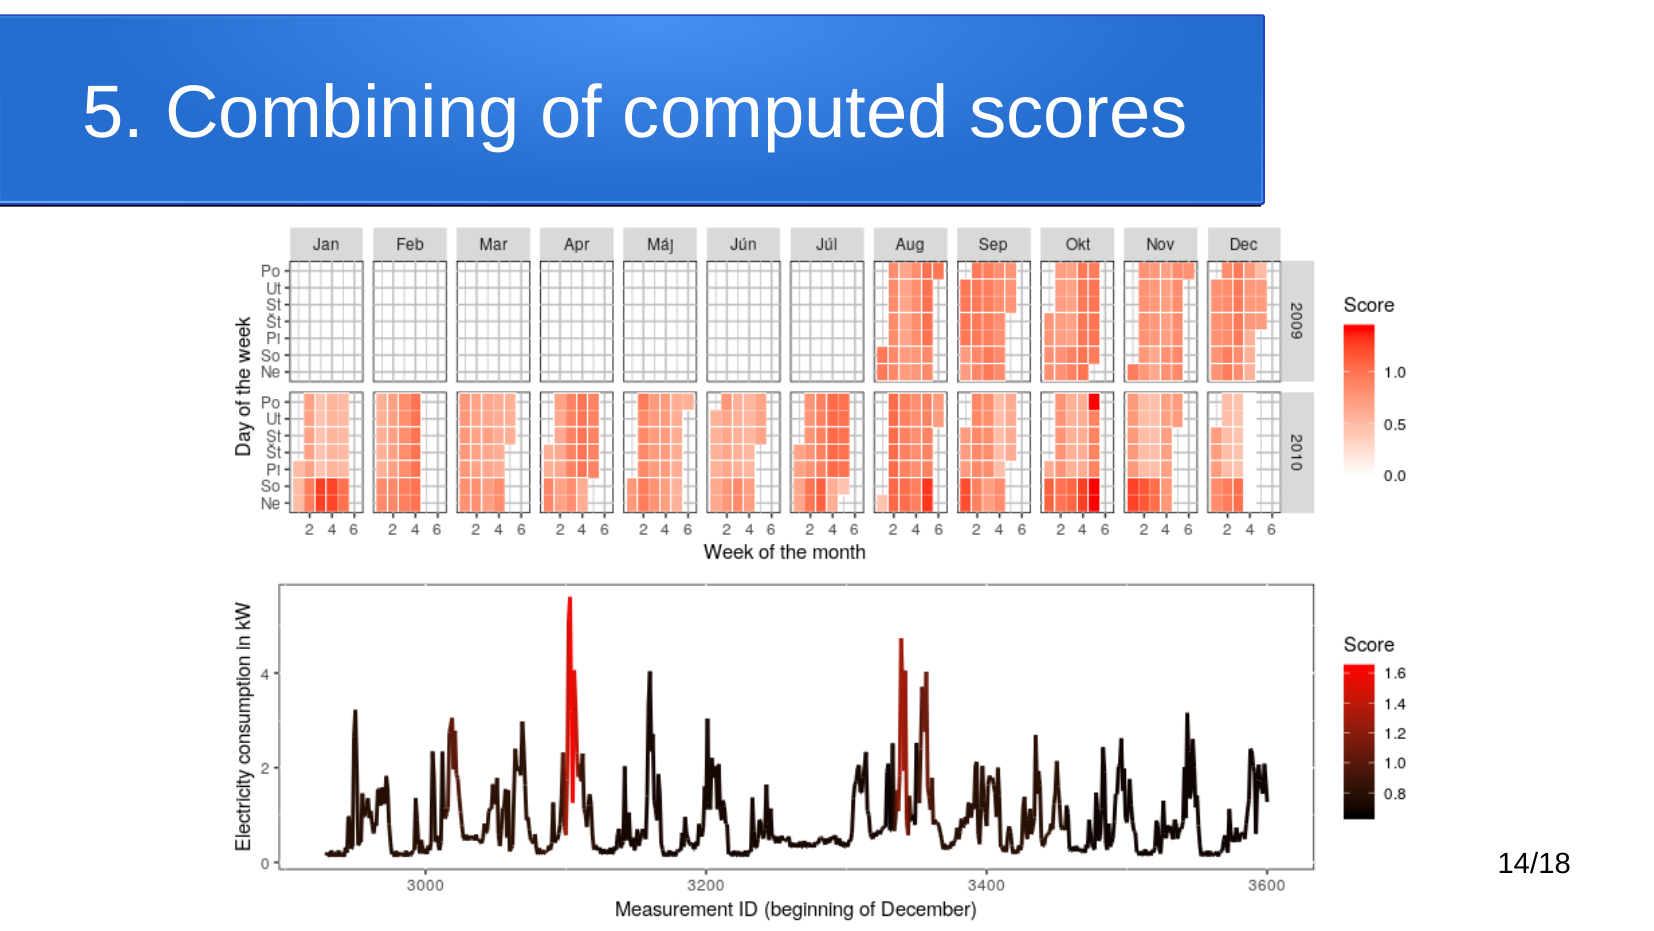

# 5. Combining of computed scores
14